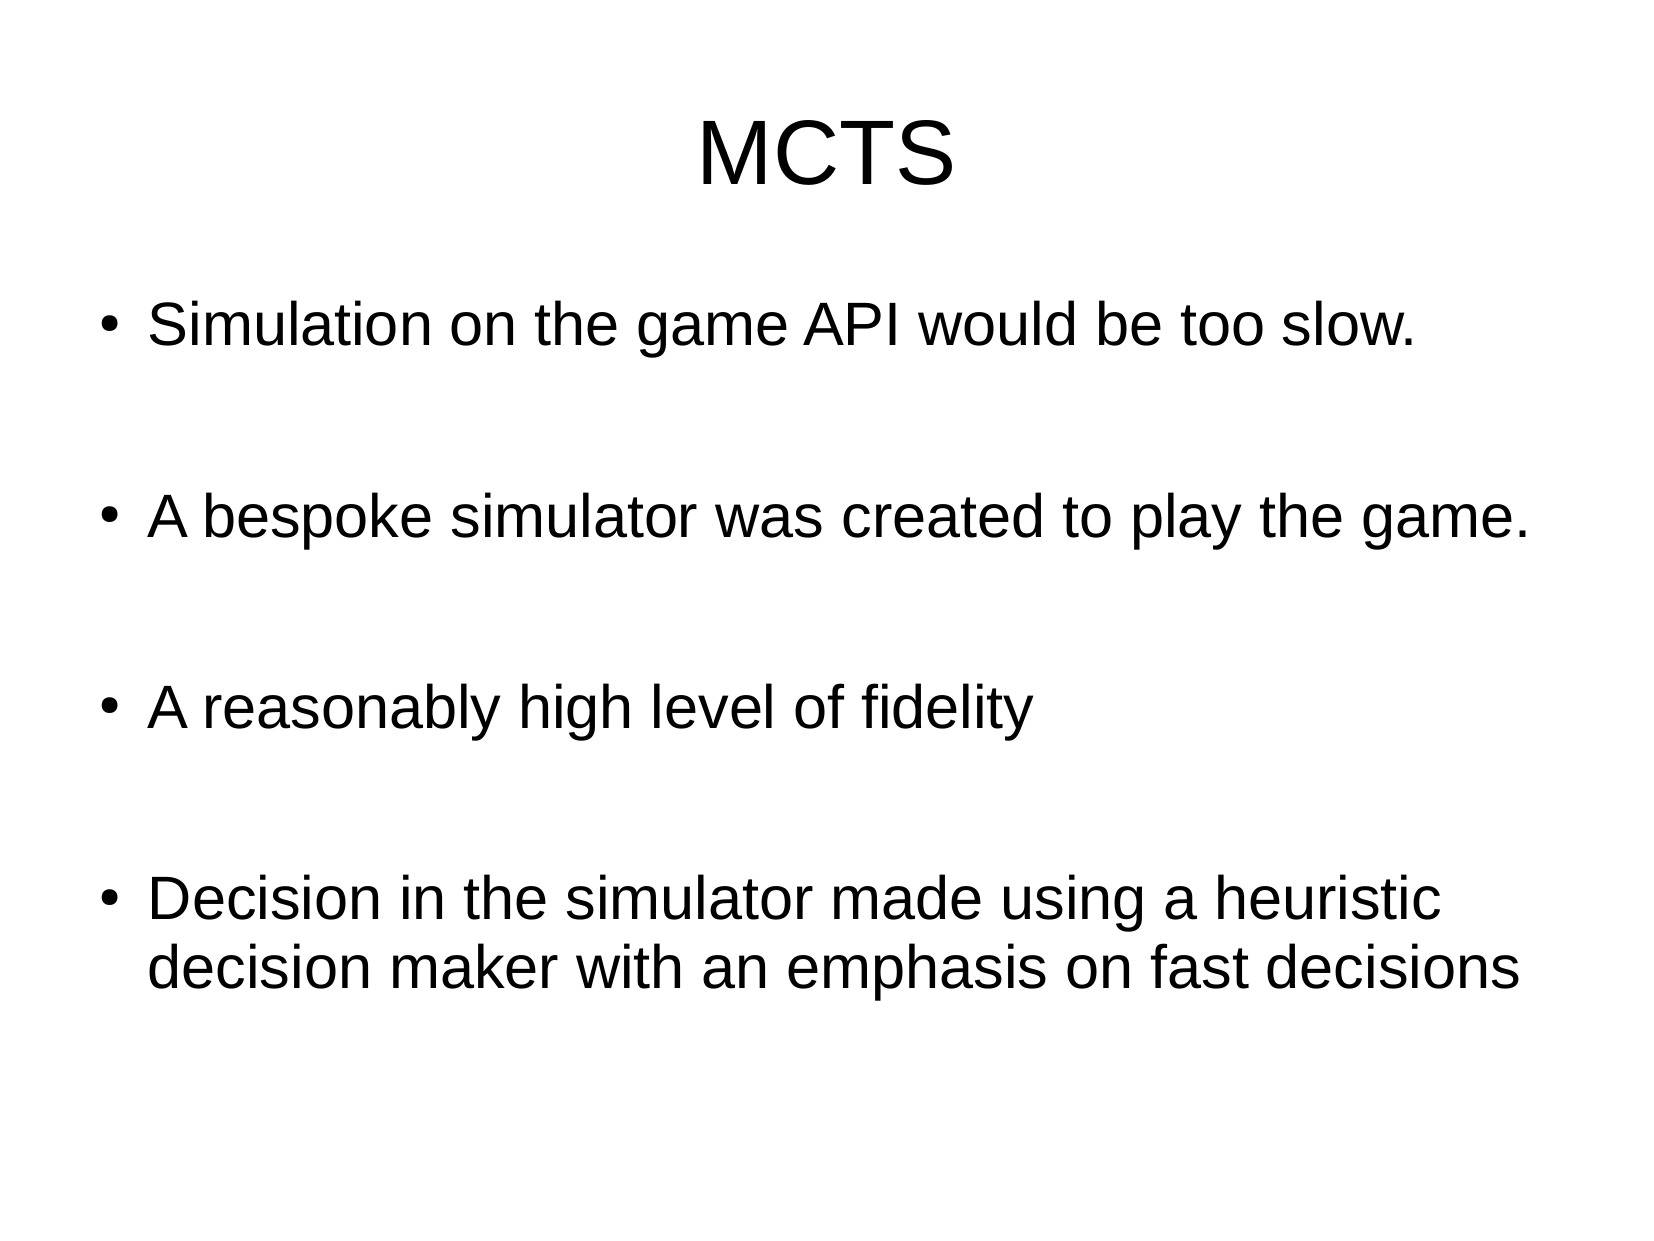

# MCTS
Simulation on the game API would be too slow.
A bespoke simulator was created to play the game.
A reasonably high level of fidelity
Decision in the simulator made using a heuristic decision maker with an emphasis on fast decisions